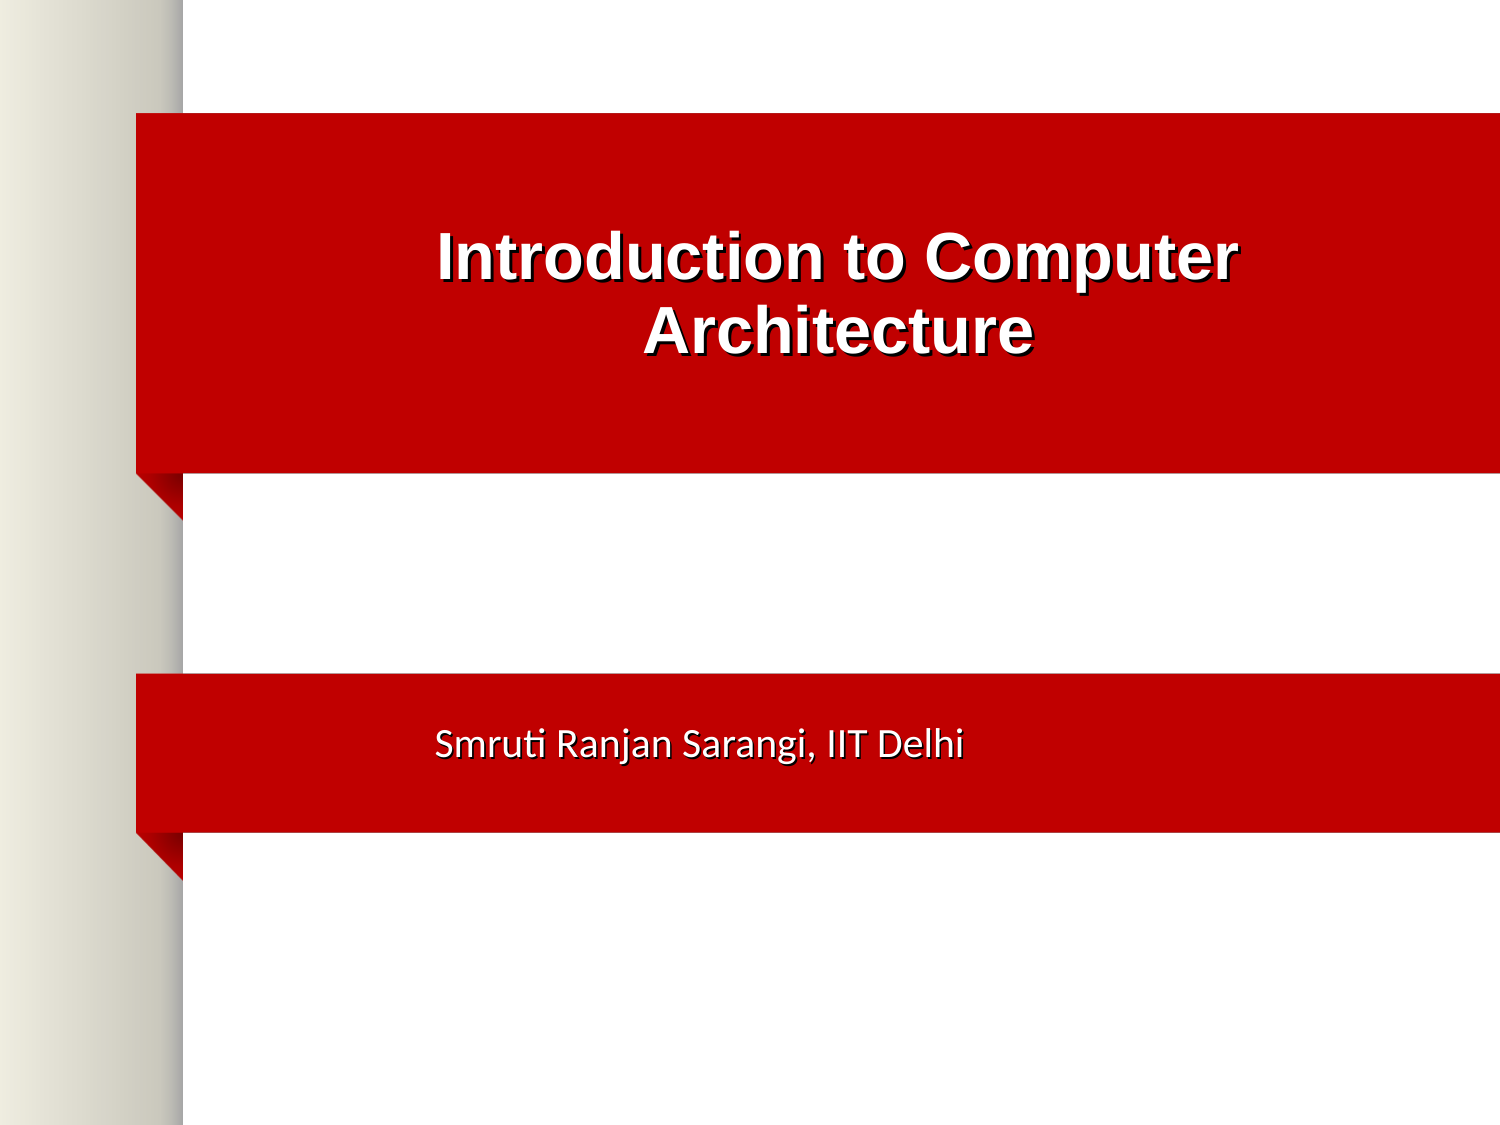

# Introduction to Computer Architecture
Smruti Ranjan Sarangi, IIT Delhi